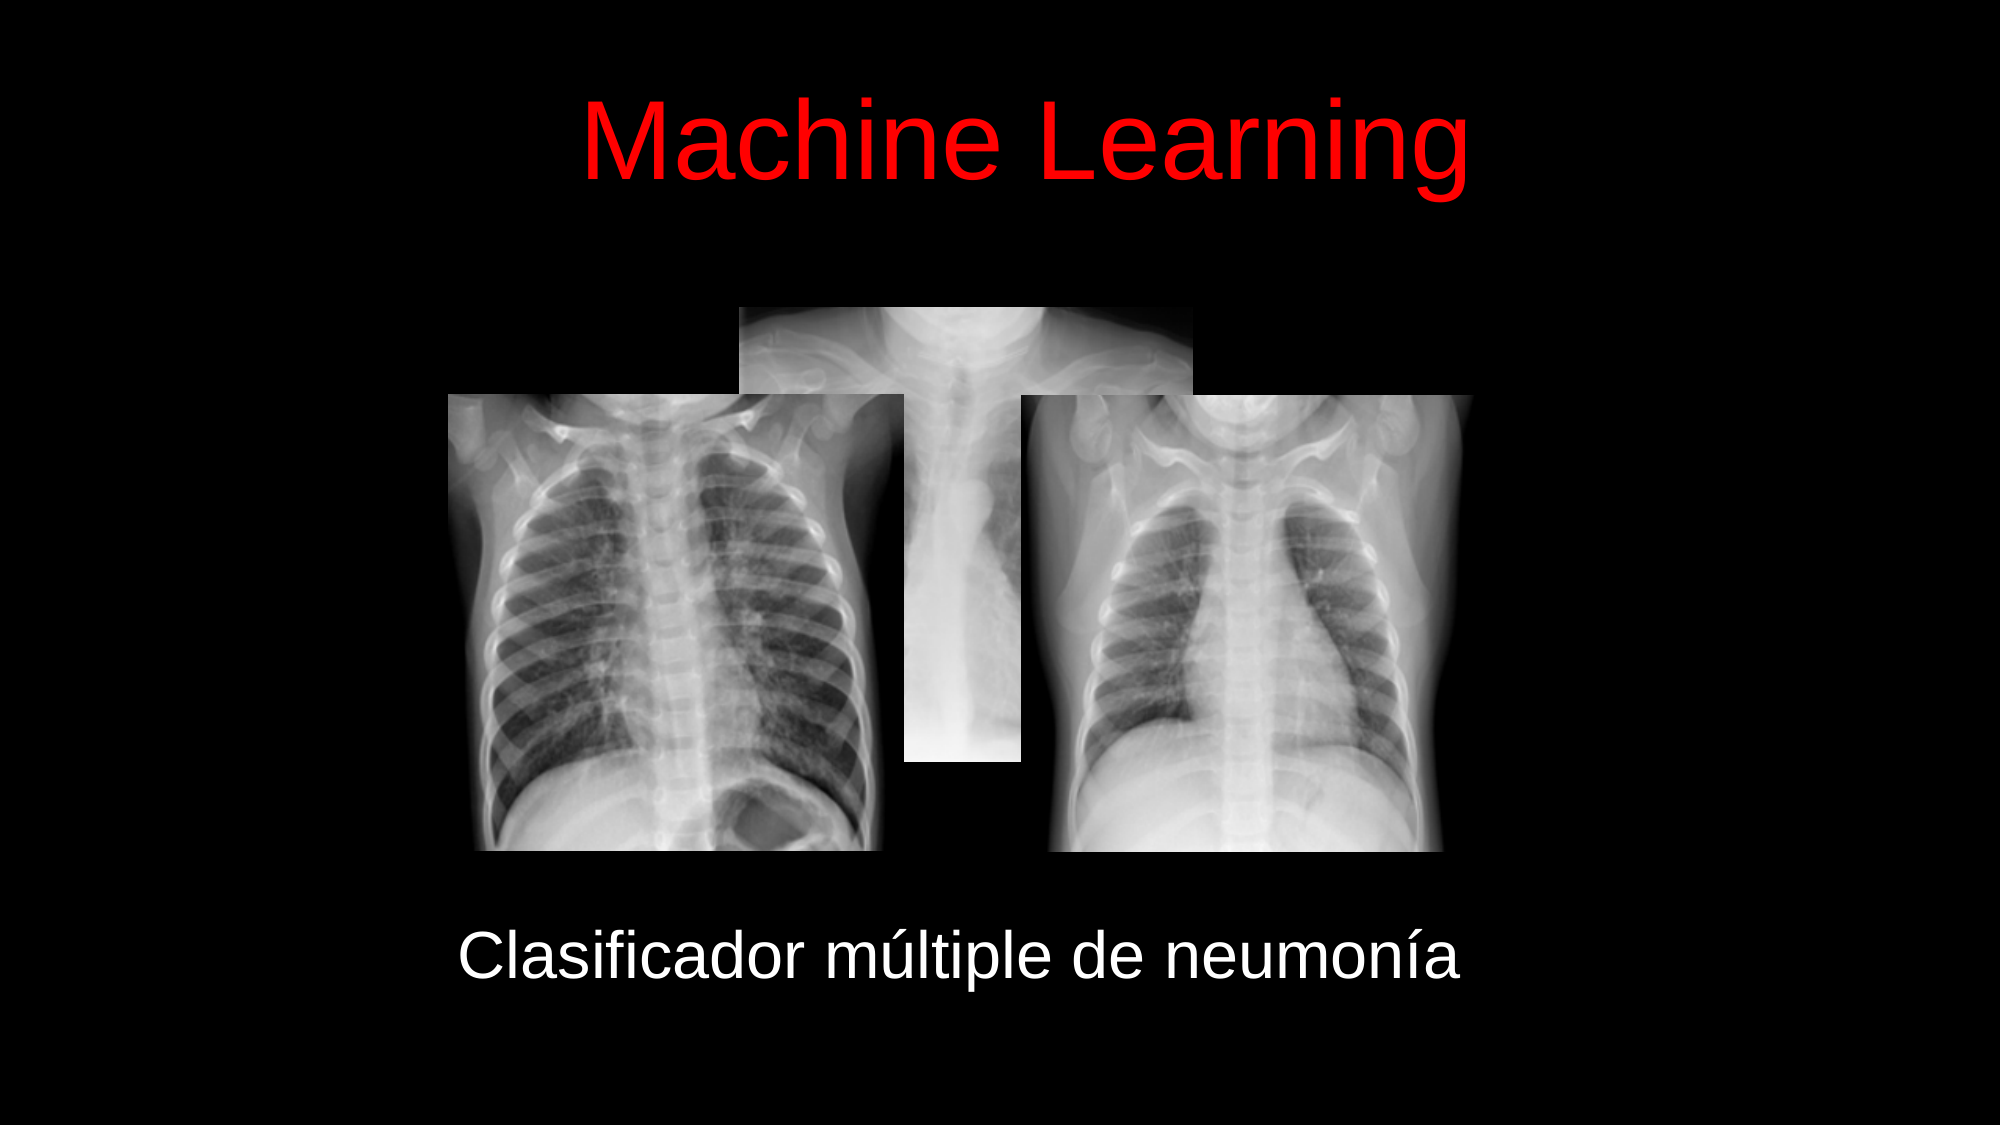

# Machine Learning
Clasificador múltiple de neumonía